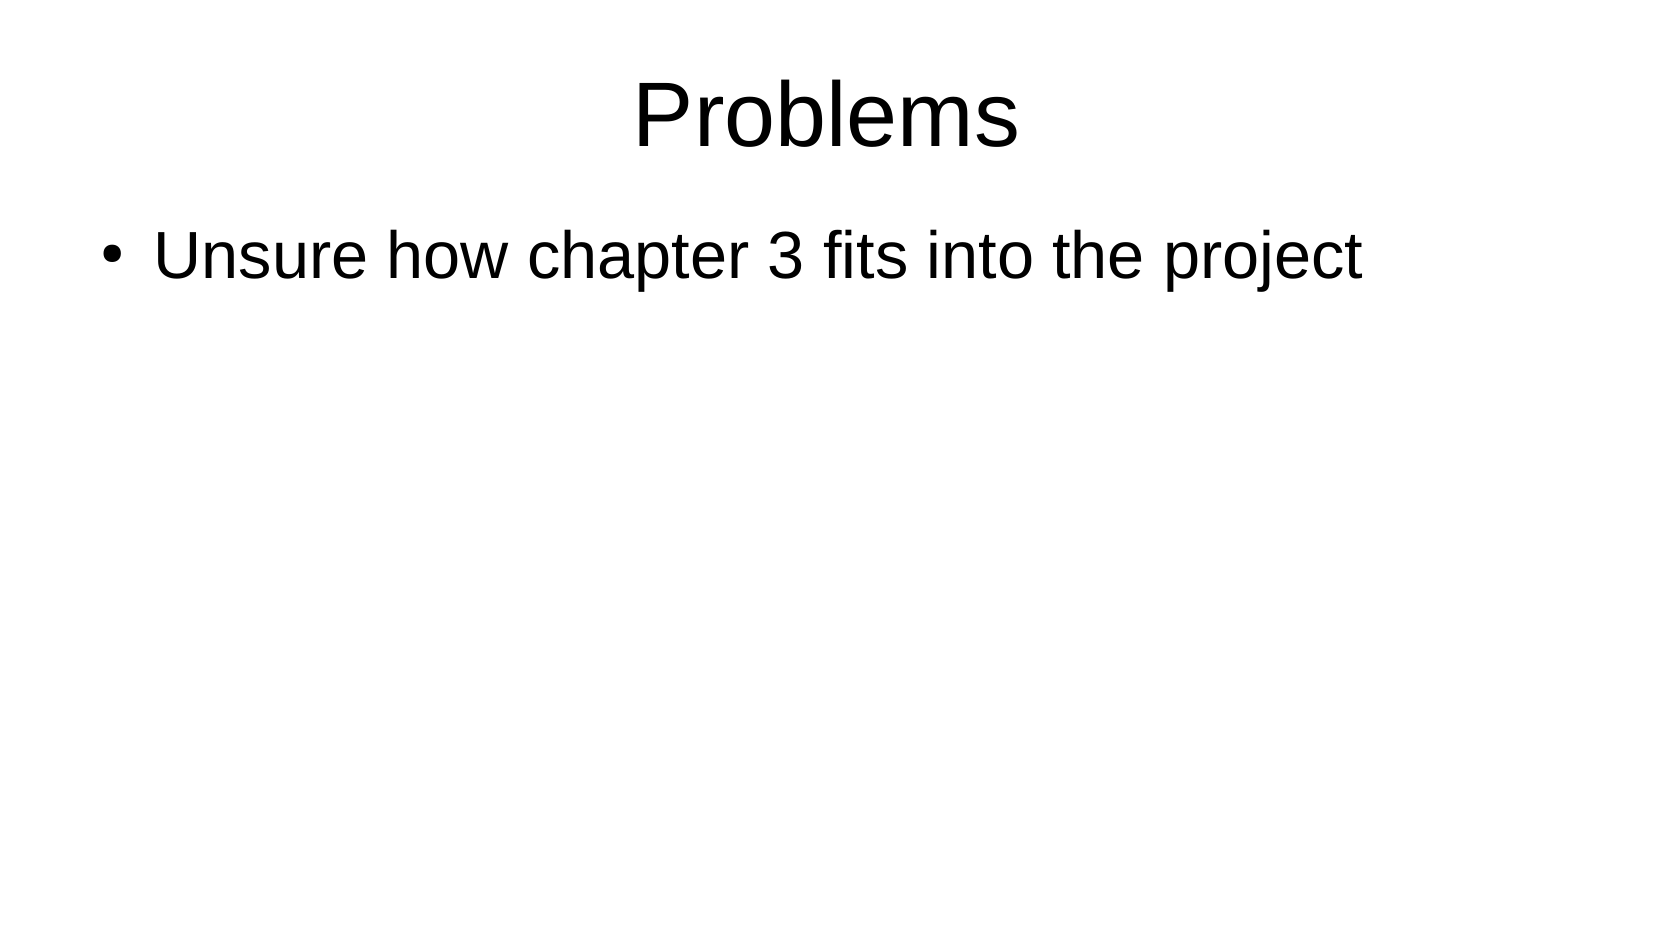

# Problems
Unsure how chapter 3 fits into the project